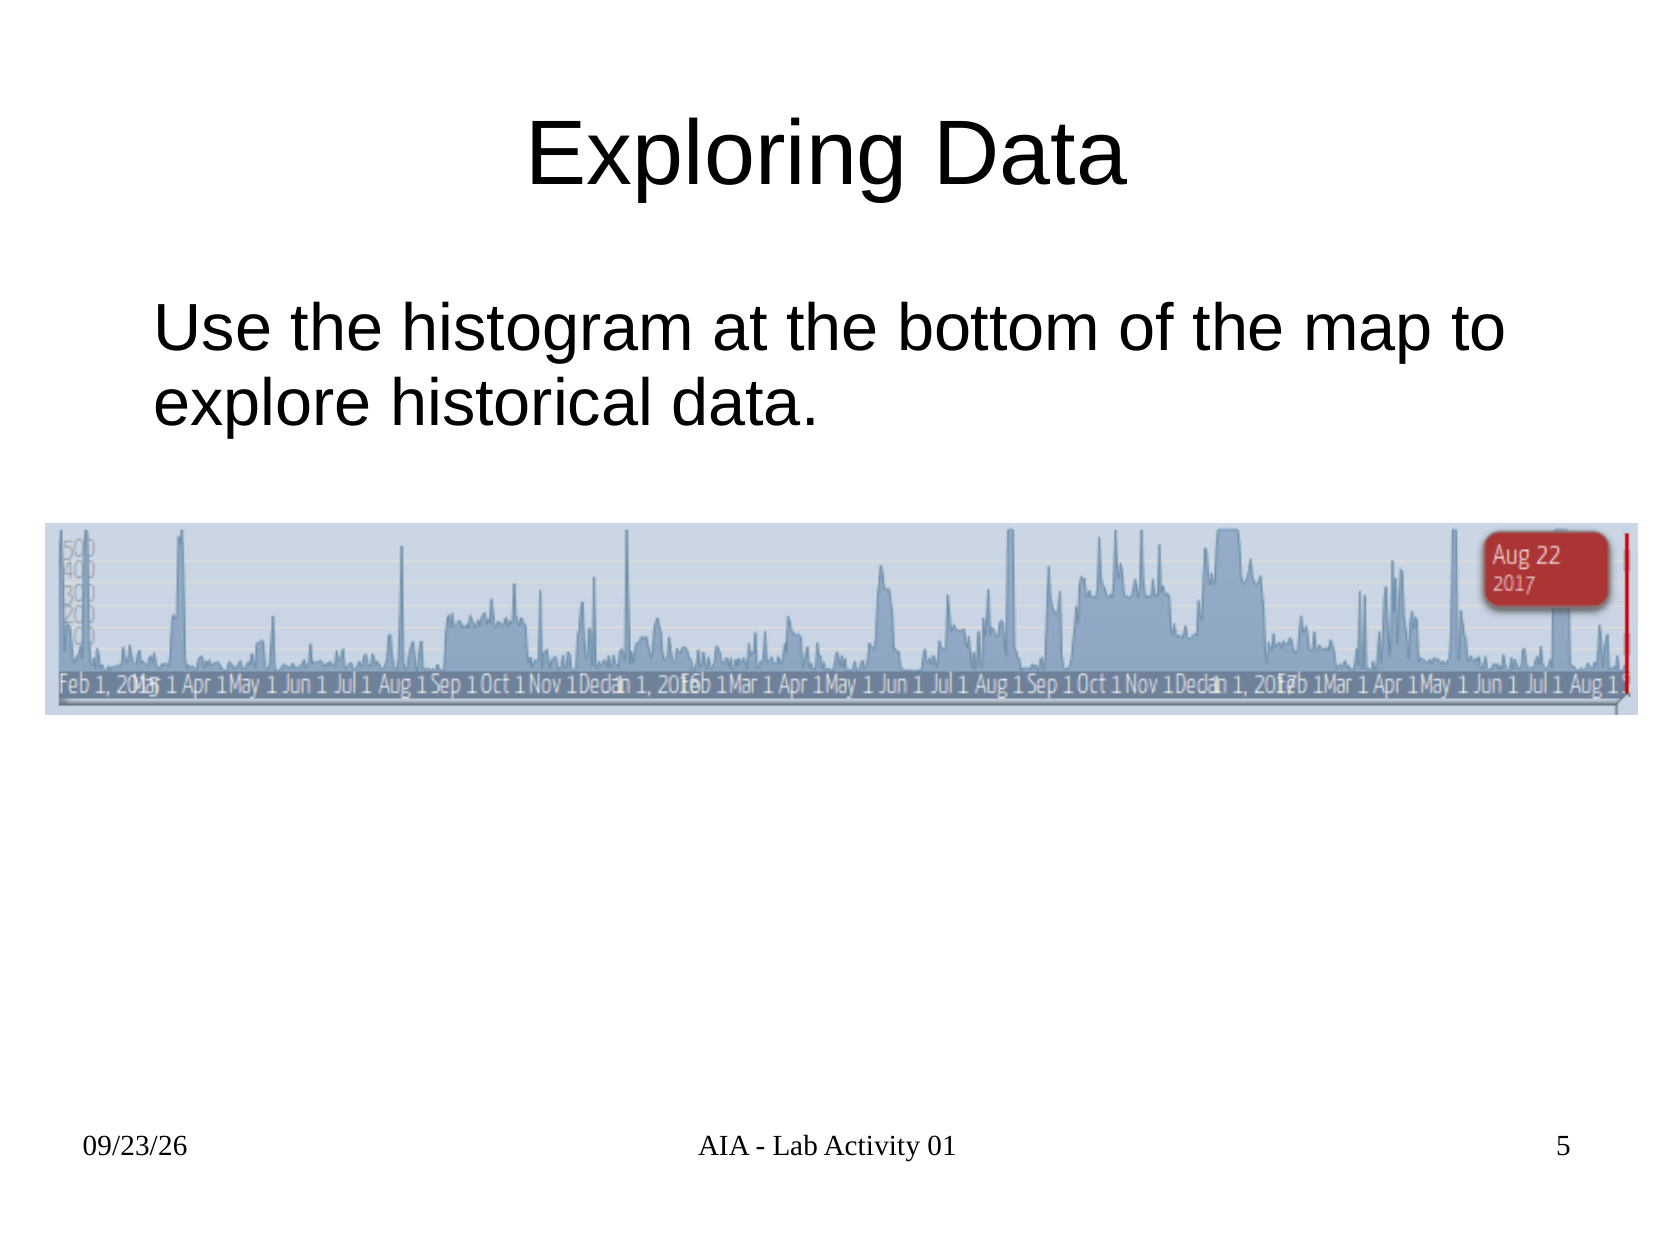

# Exploring Data
Use the histogram at the bottom of the map to explore historical data.
AIA - Lab Activity 01
5